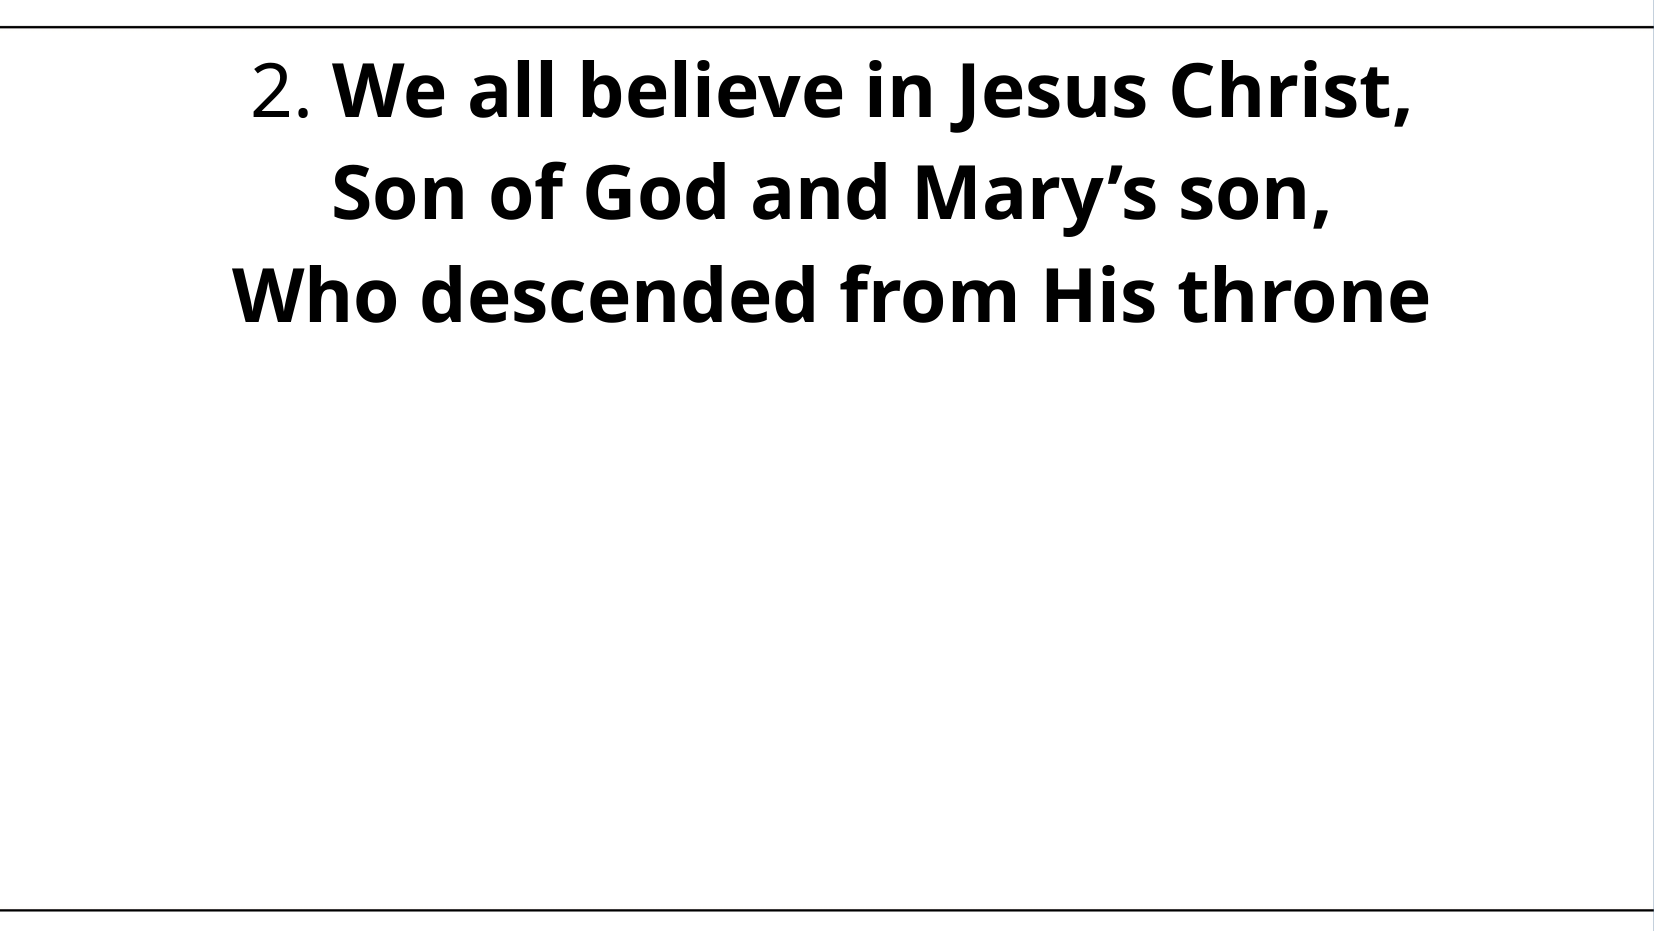

2. We all believe in Jesus Christ,
Son of God and Mary’s son,
Who descended from His throne